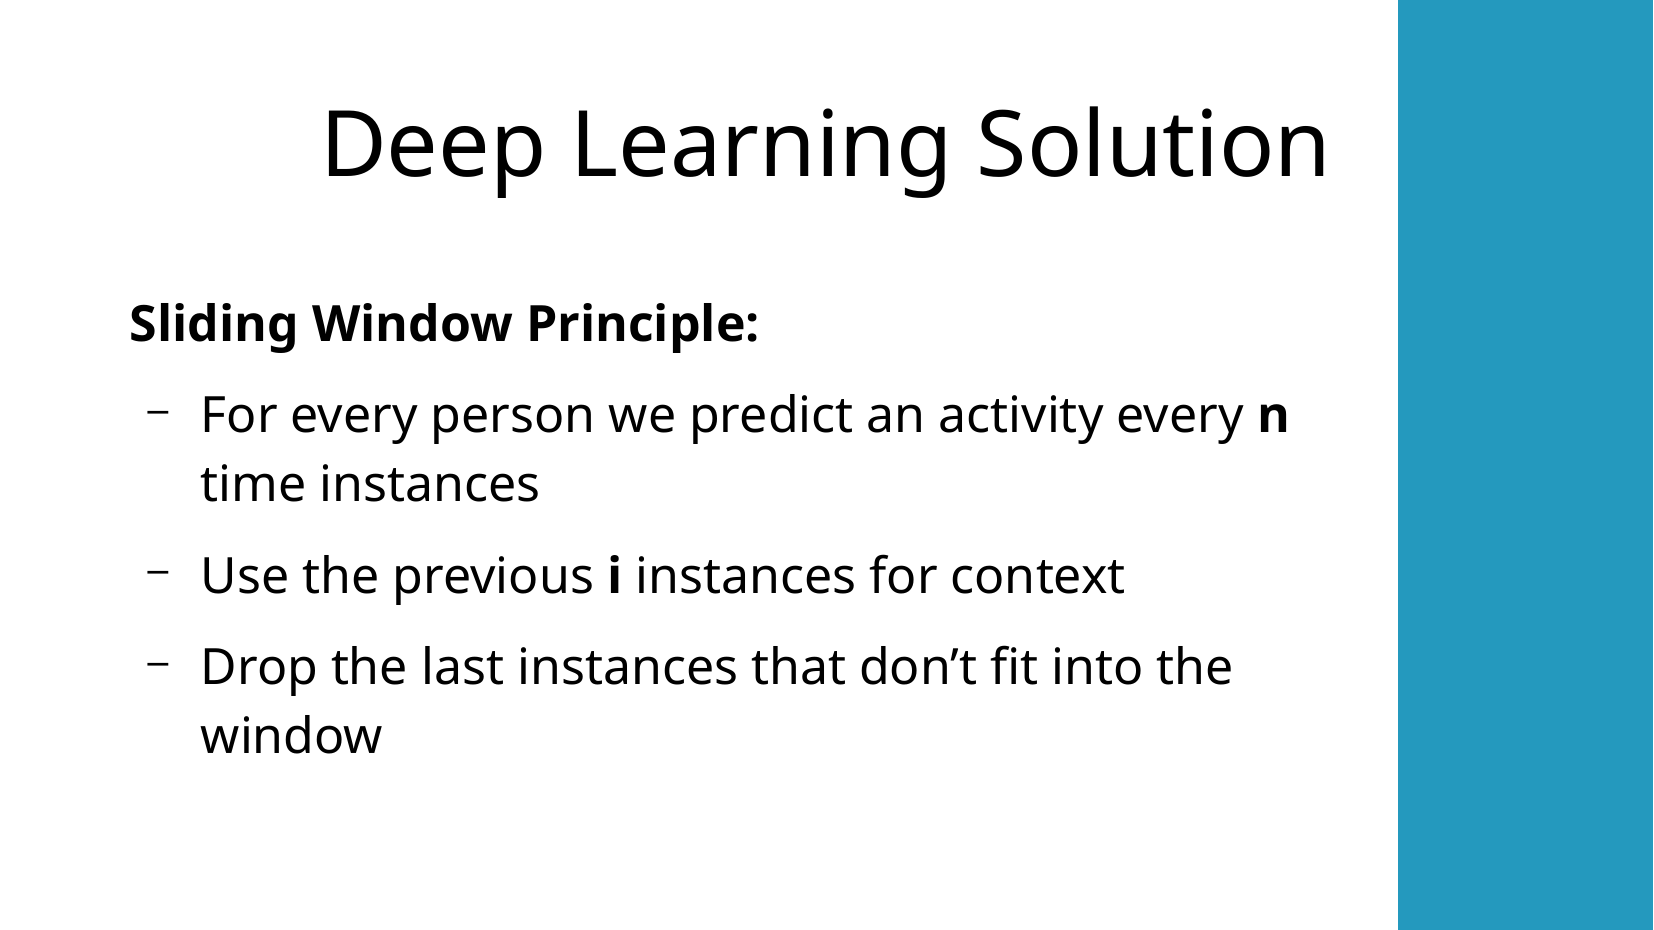

# Deep Learning Solution
Sliding Window Principle:
For every person we predict an activity every n time instances
Use the previous i instances for context
Drop the last instances that don’t fit into the window